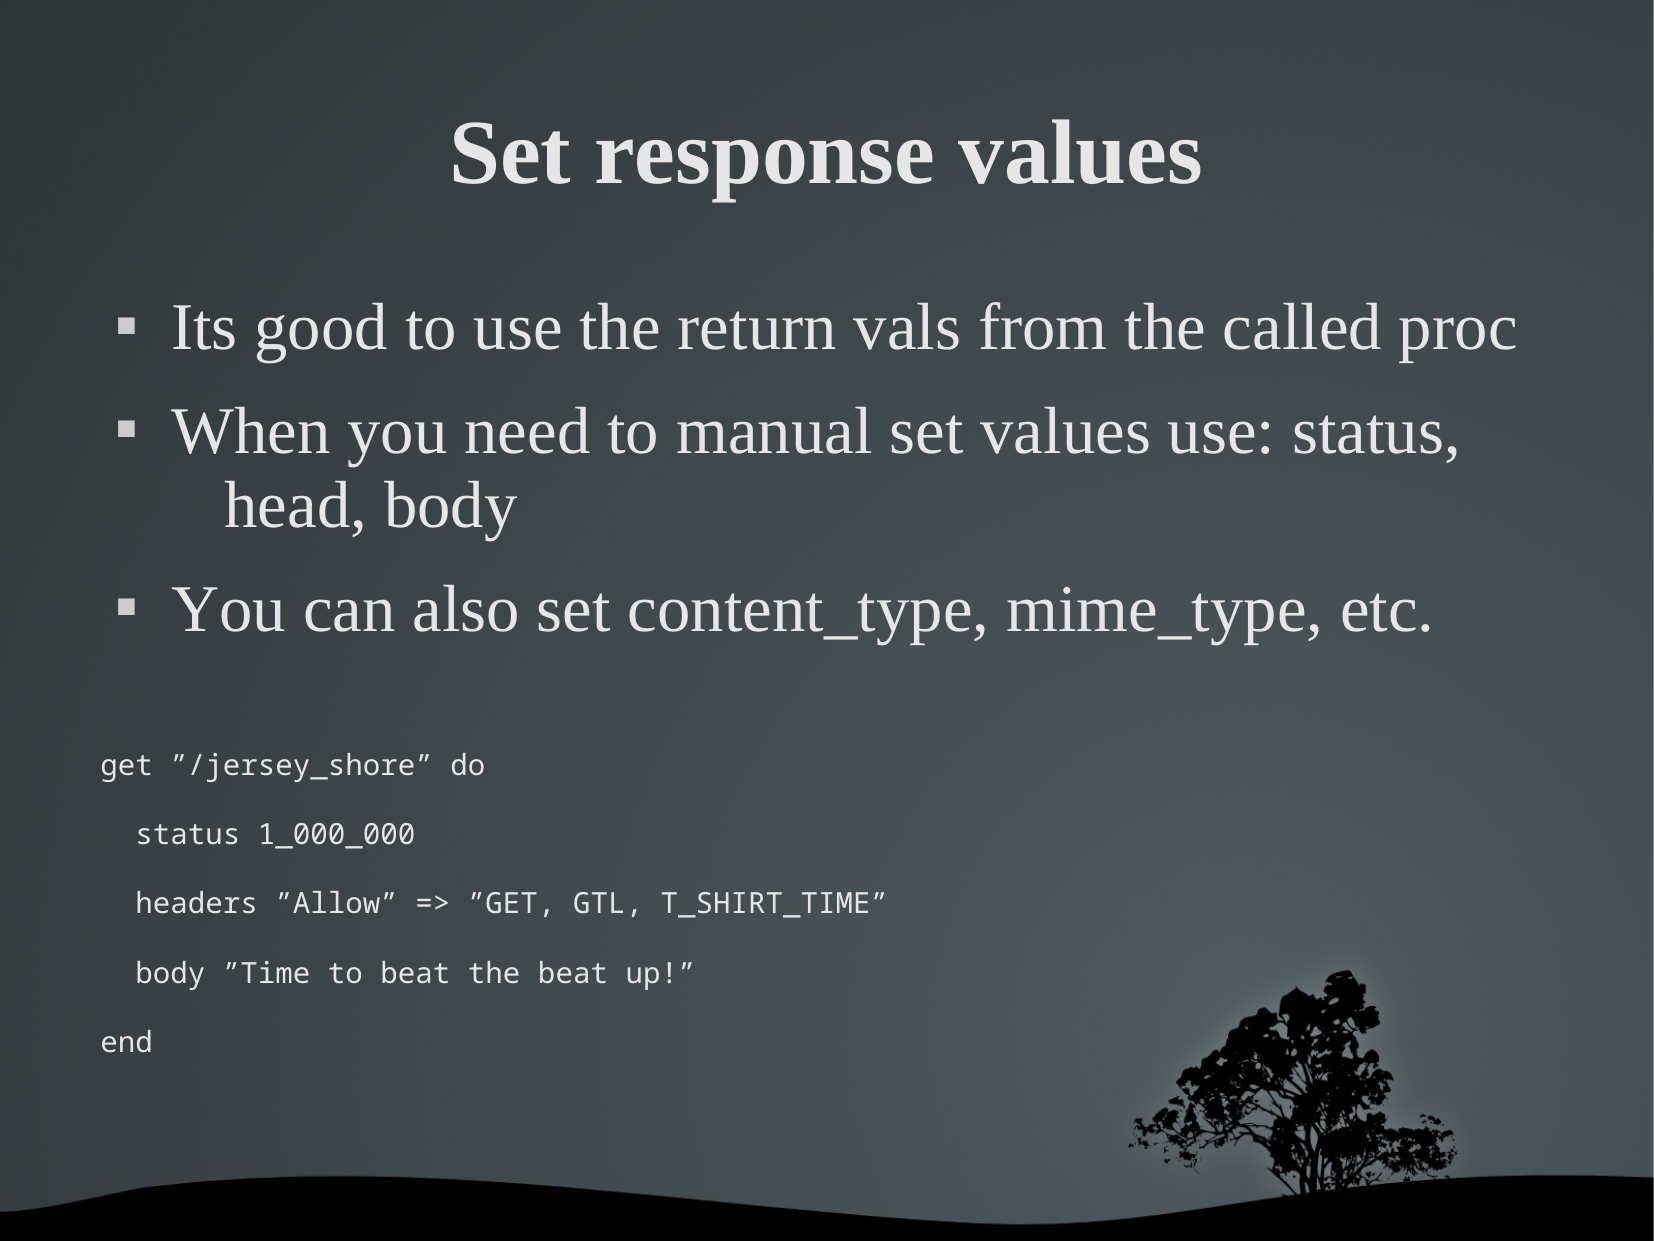

# Set response values
Its good to use the return vals from the called proc
When you need to manual set values use: status, head, body
You can also set content_type, mime_type, etc.
get ”/jersey_shore” do
 status 1_000_000
 headers ”Allow” => ”GET, GTL, T_SHIRT_TIME”
 body ”Time to beat the beat up!”
end